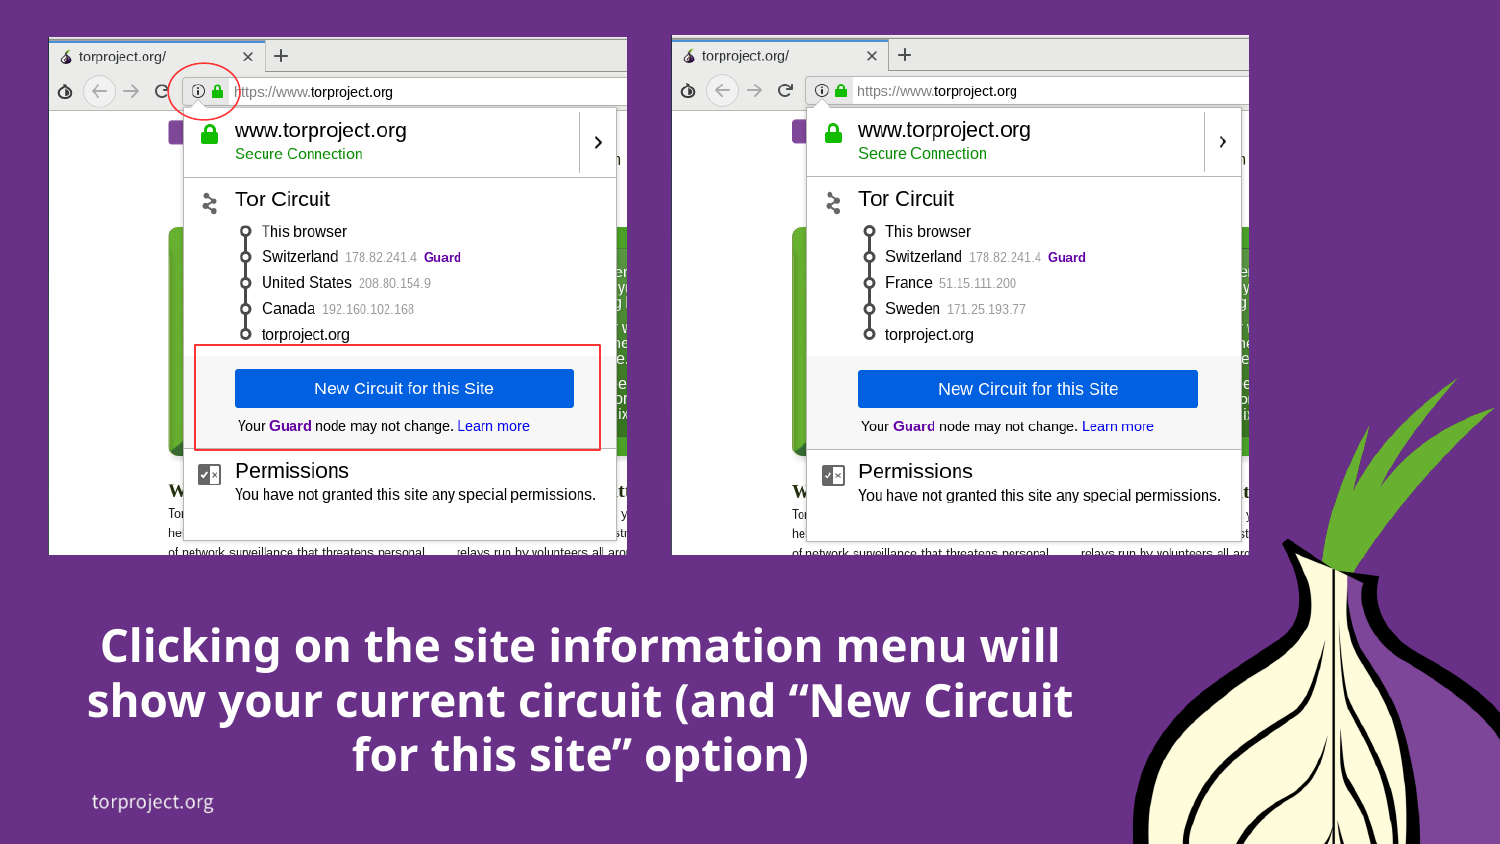

Clicking on the site information menu will show your current circuit (and “New Circuit for this site” option)